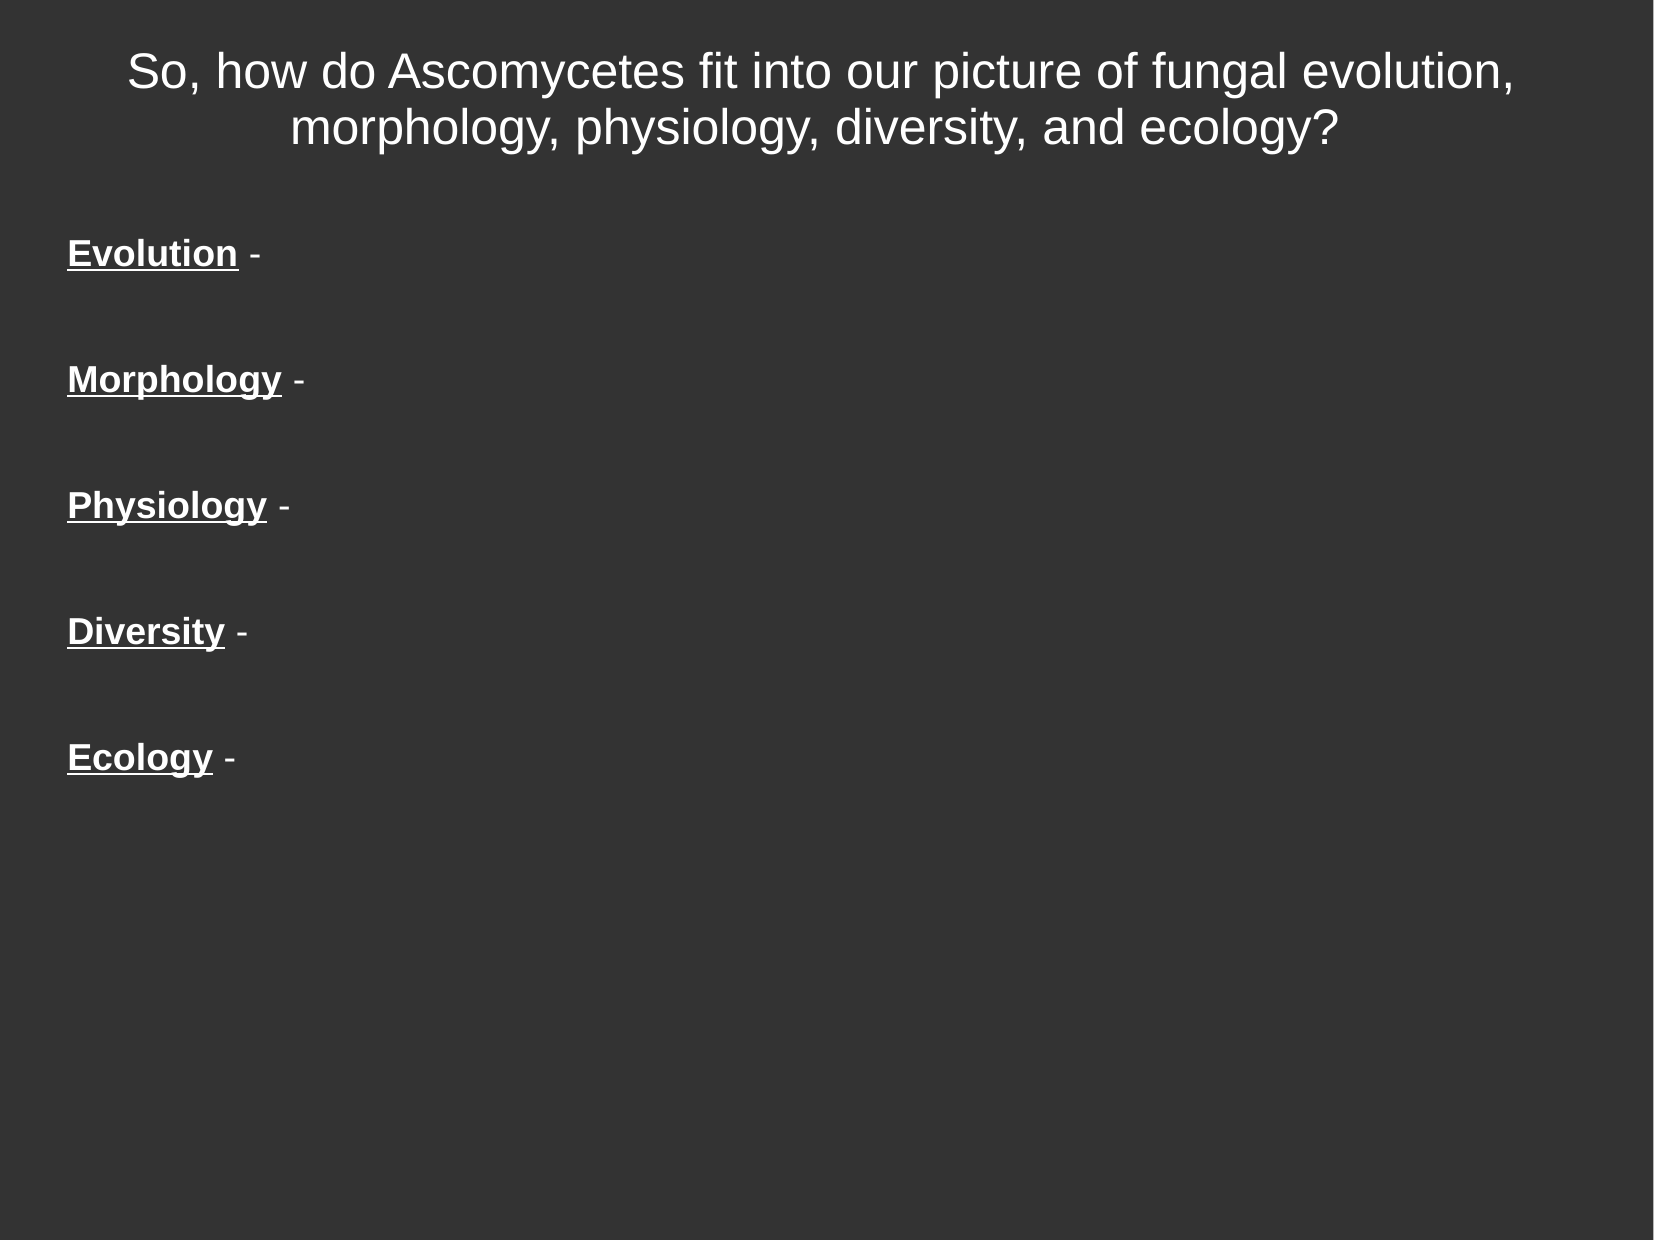

So, how do Ascomycetes fit into our picture of fungal evolution, morphology, physiology, diversity, and ecology?
Evolution -
Morphology -
Physiology -
Diversity -
Ecology -